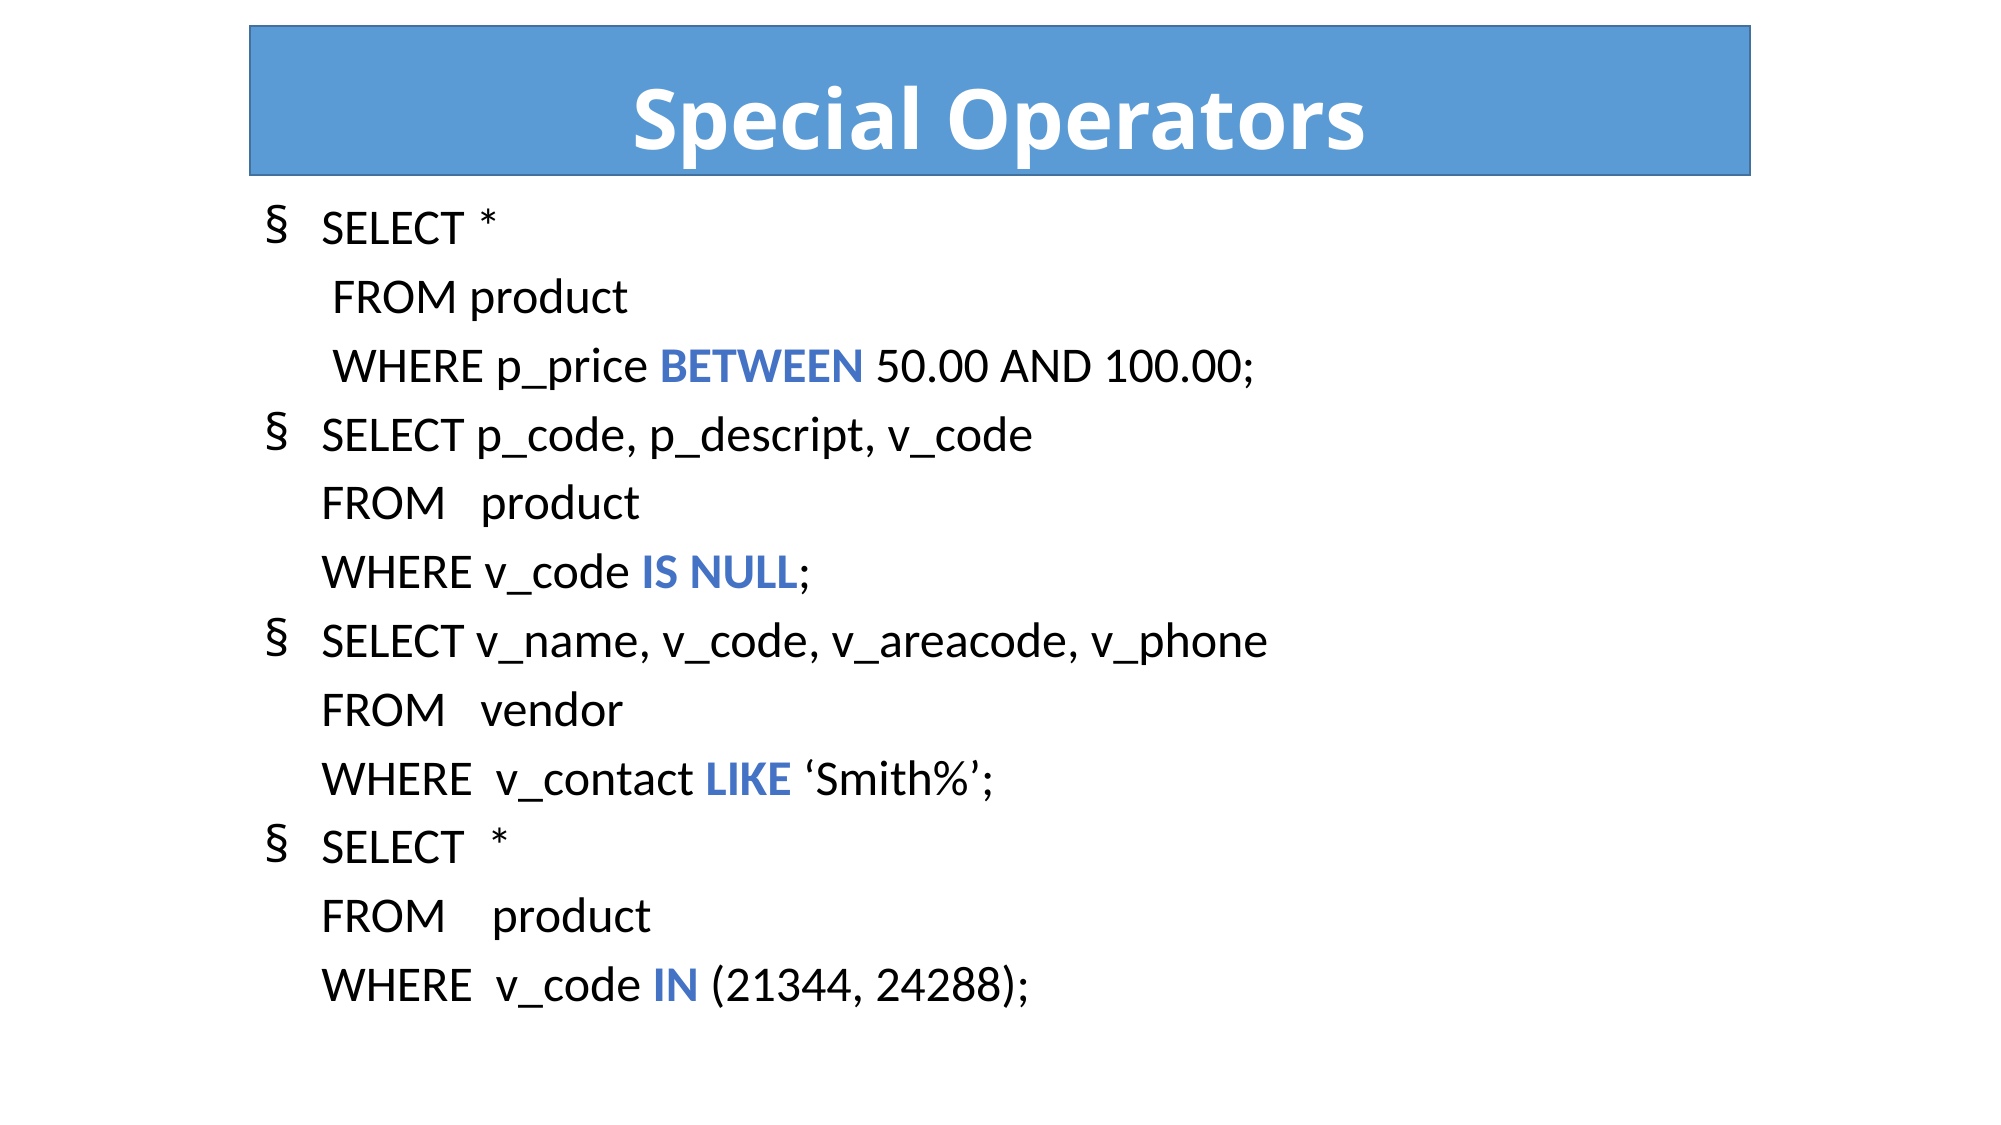

# Special Operators
SELECT *
 FROM product
 WHERE p_price BETWEEN 50.00 AND 100.00;
SELECT p_code, p_descript, v_code
 FROM product
 WHERE v_code IS NULL;
SELECT v_name, v_code, v_areacode, v_phone
 FROM vendor
 WHERE v_contact LIKE ‘Smith%’;
SELECT *
 FROM product
 WHERE v_code IN (21344, 24288);